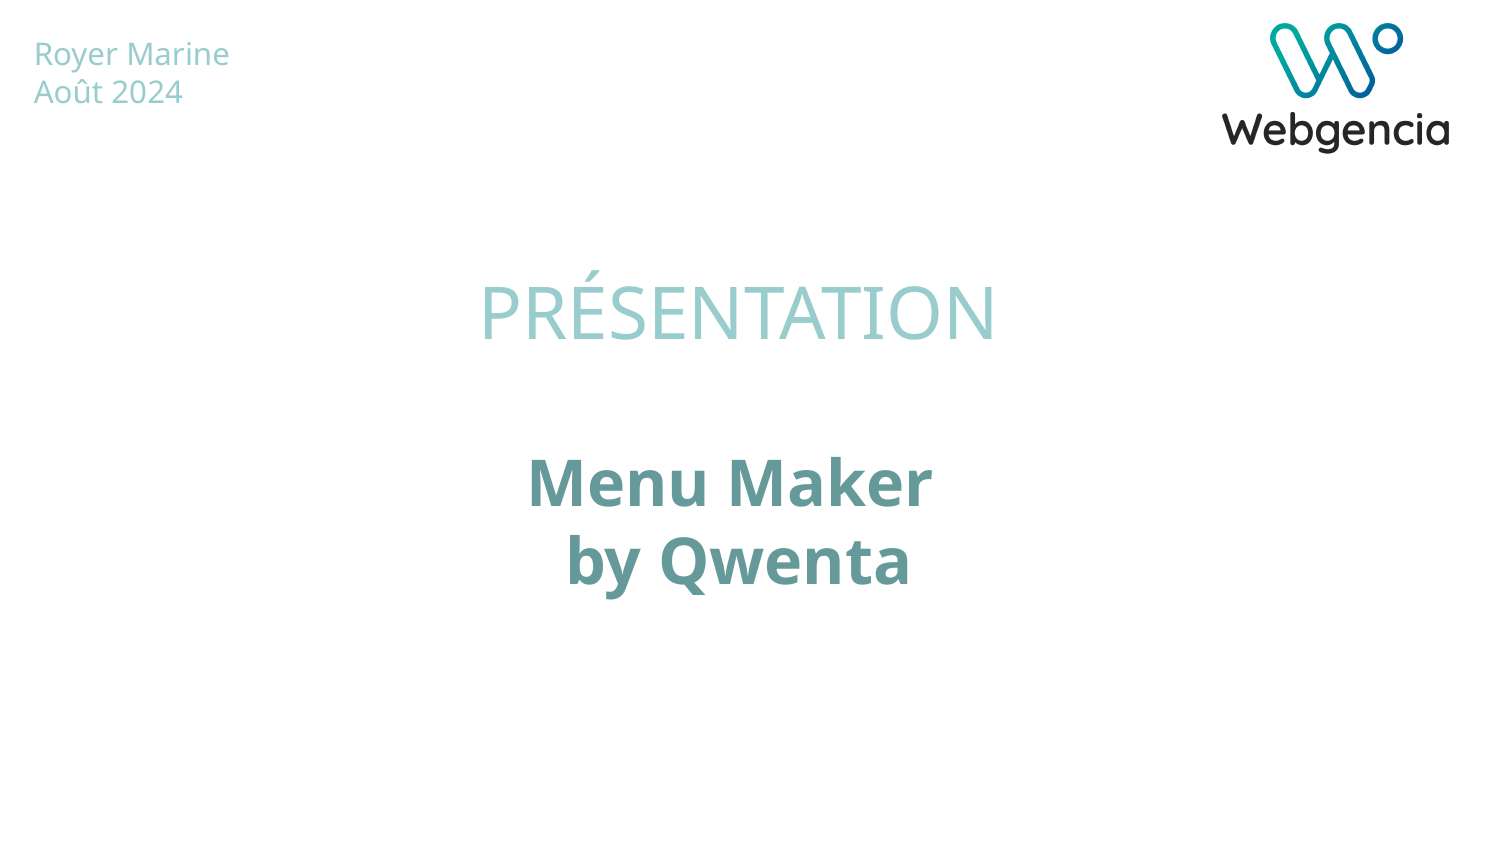

Royer Marine
Août 2024
PRÉSENTATION
Menu Maker
by Qwenta